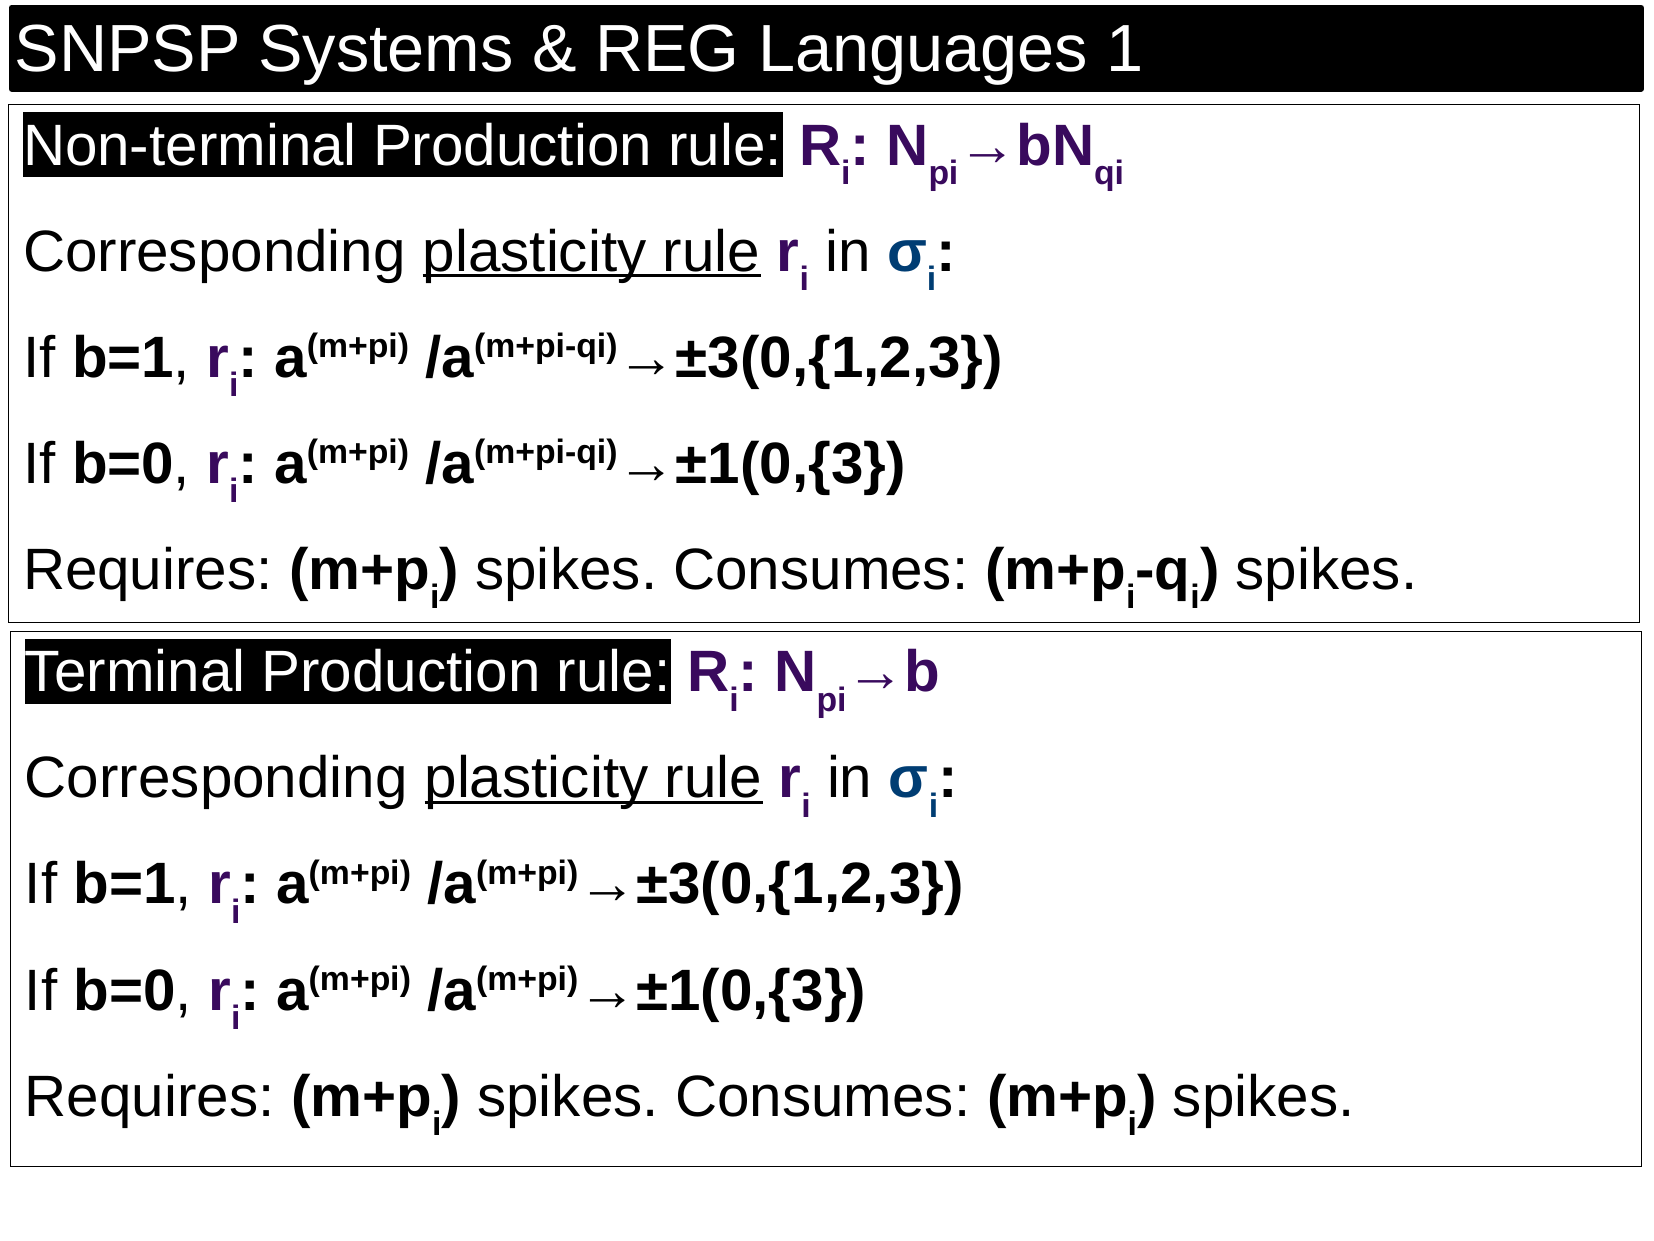

# SNPSP Systems & REG Languages 1
Non-terminal Production rule: Ri: Npi→bNqi
Corresponding plasticity rule ri in σi:
If b=1, ri: a(m+pi) /a(m+pi-qi)→±3(0,{1,2,3})
If b=0, ri: a(m+pi) /a(m+pi-qi)→±1(0,{3})
Requires: (m+pi) spikes. Consumes: (m+pi-qi) spikes.
Terminal Production rule: Ri: Npi→b
Corresponding plasticity rule ri in σi:
If b=1, ri: a(m+pi) /a(m+pi)→±3(0,{1,2,3})
If b=0, ri: a(m+pi) /a(m+pi)→±1(0,{3})
Requires: (m+pi) spikes. Consumes: (m+pi) spikes.